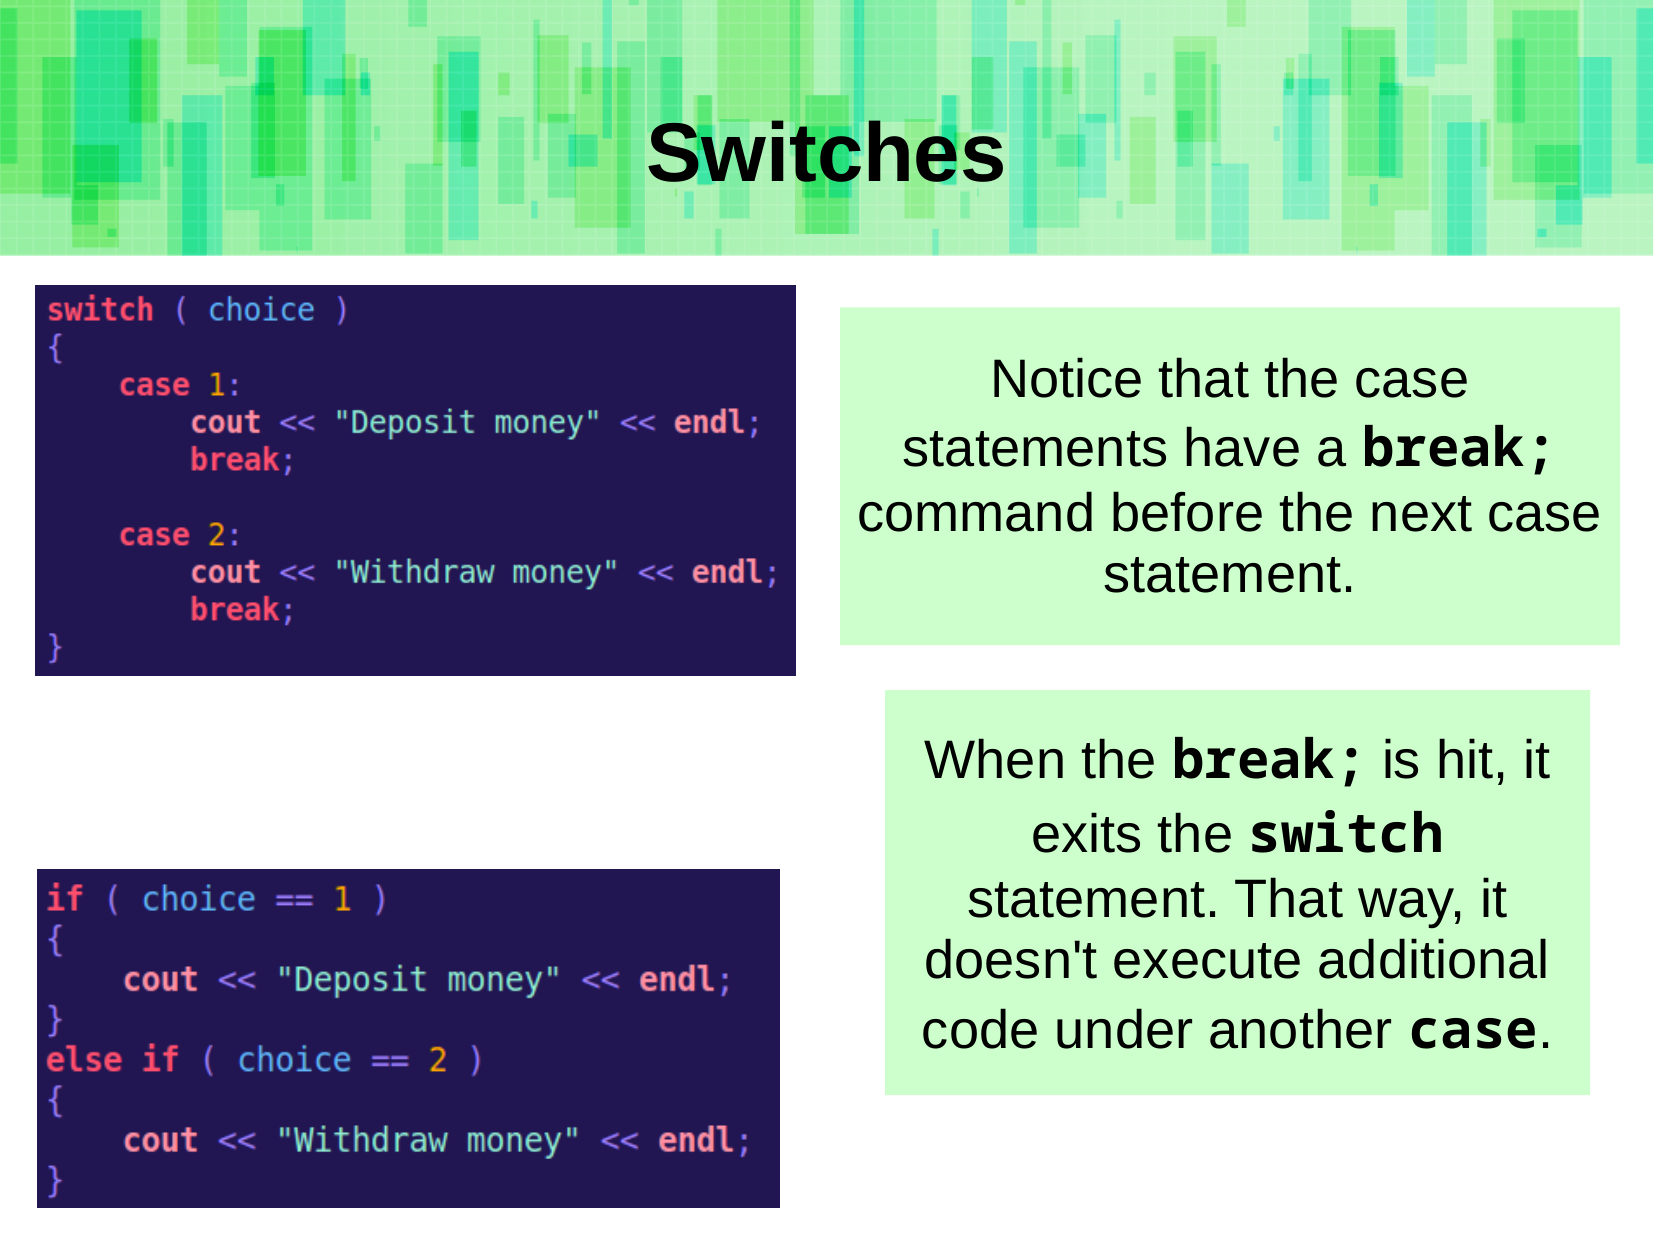

# Switches
Notice that the case statements have a break; command before the next case statement.
When the break; is hit, it exits the switch statement. That way, it doesn't execute additional code under another case.